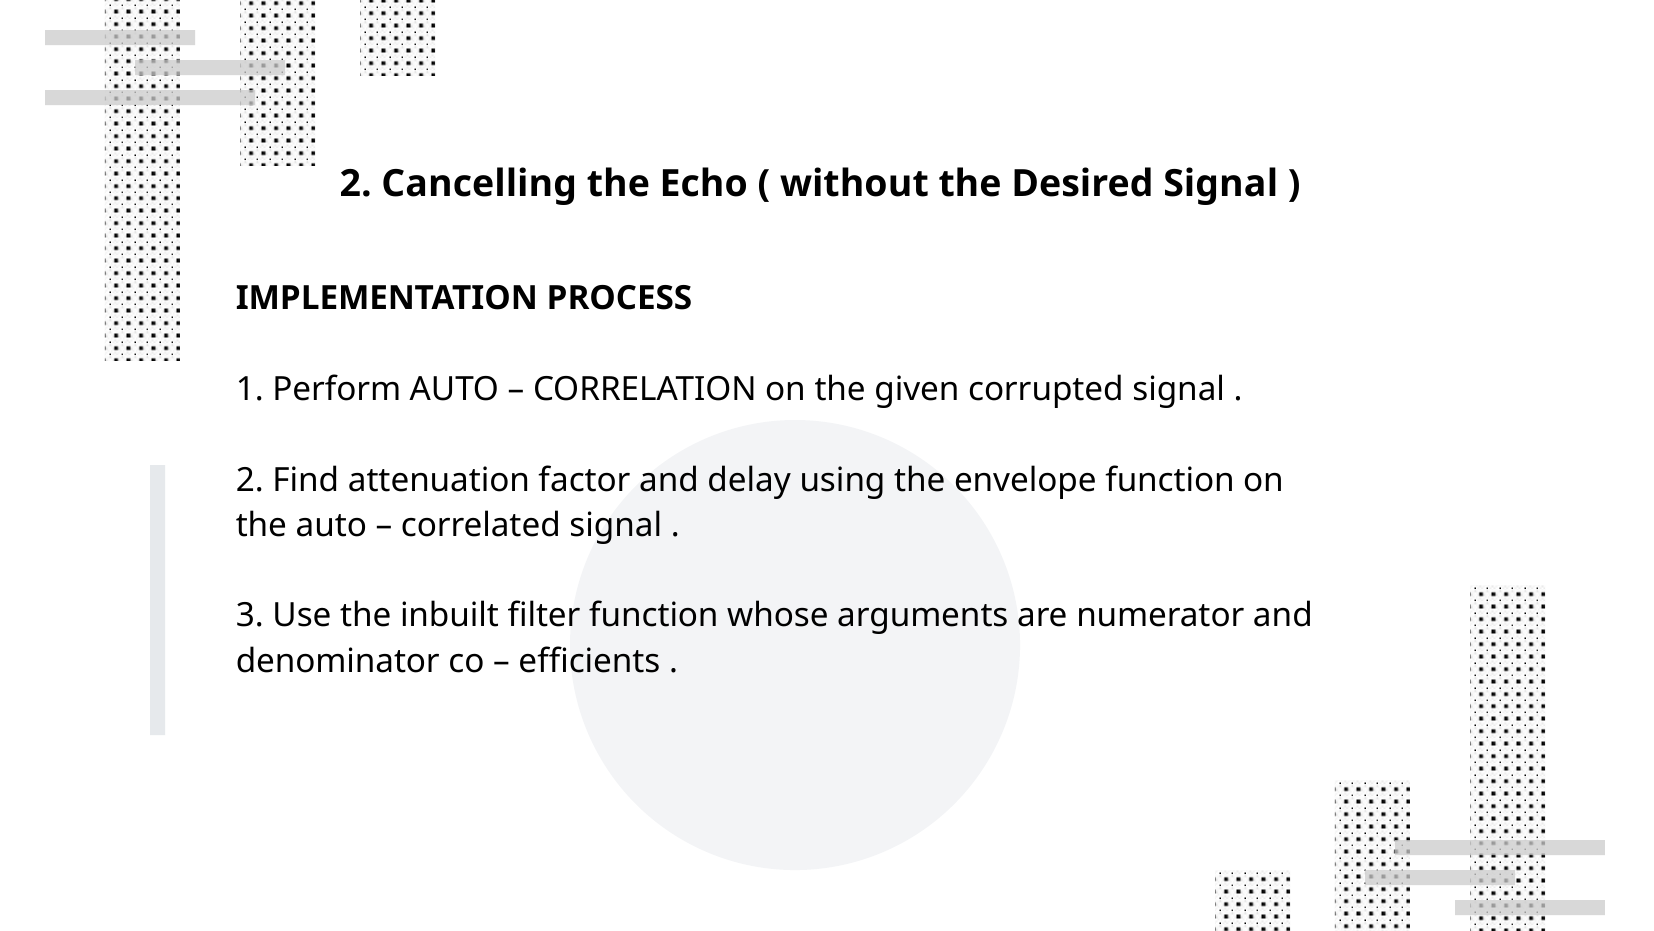

2. Cancelling the Echo ( without the Desired Signal )
IMPLEMENTATION PROCESS
1. Perform AUTO – CORRELATION on the given corrupted signal .
2. Find attenuation factor and delay using the envelope function on the auto – correlated signal .
3. Use the inbuilt filter function whose arguments are numerator and denominator co – efficients .